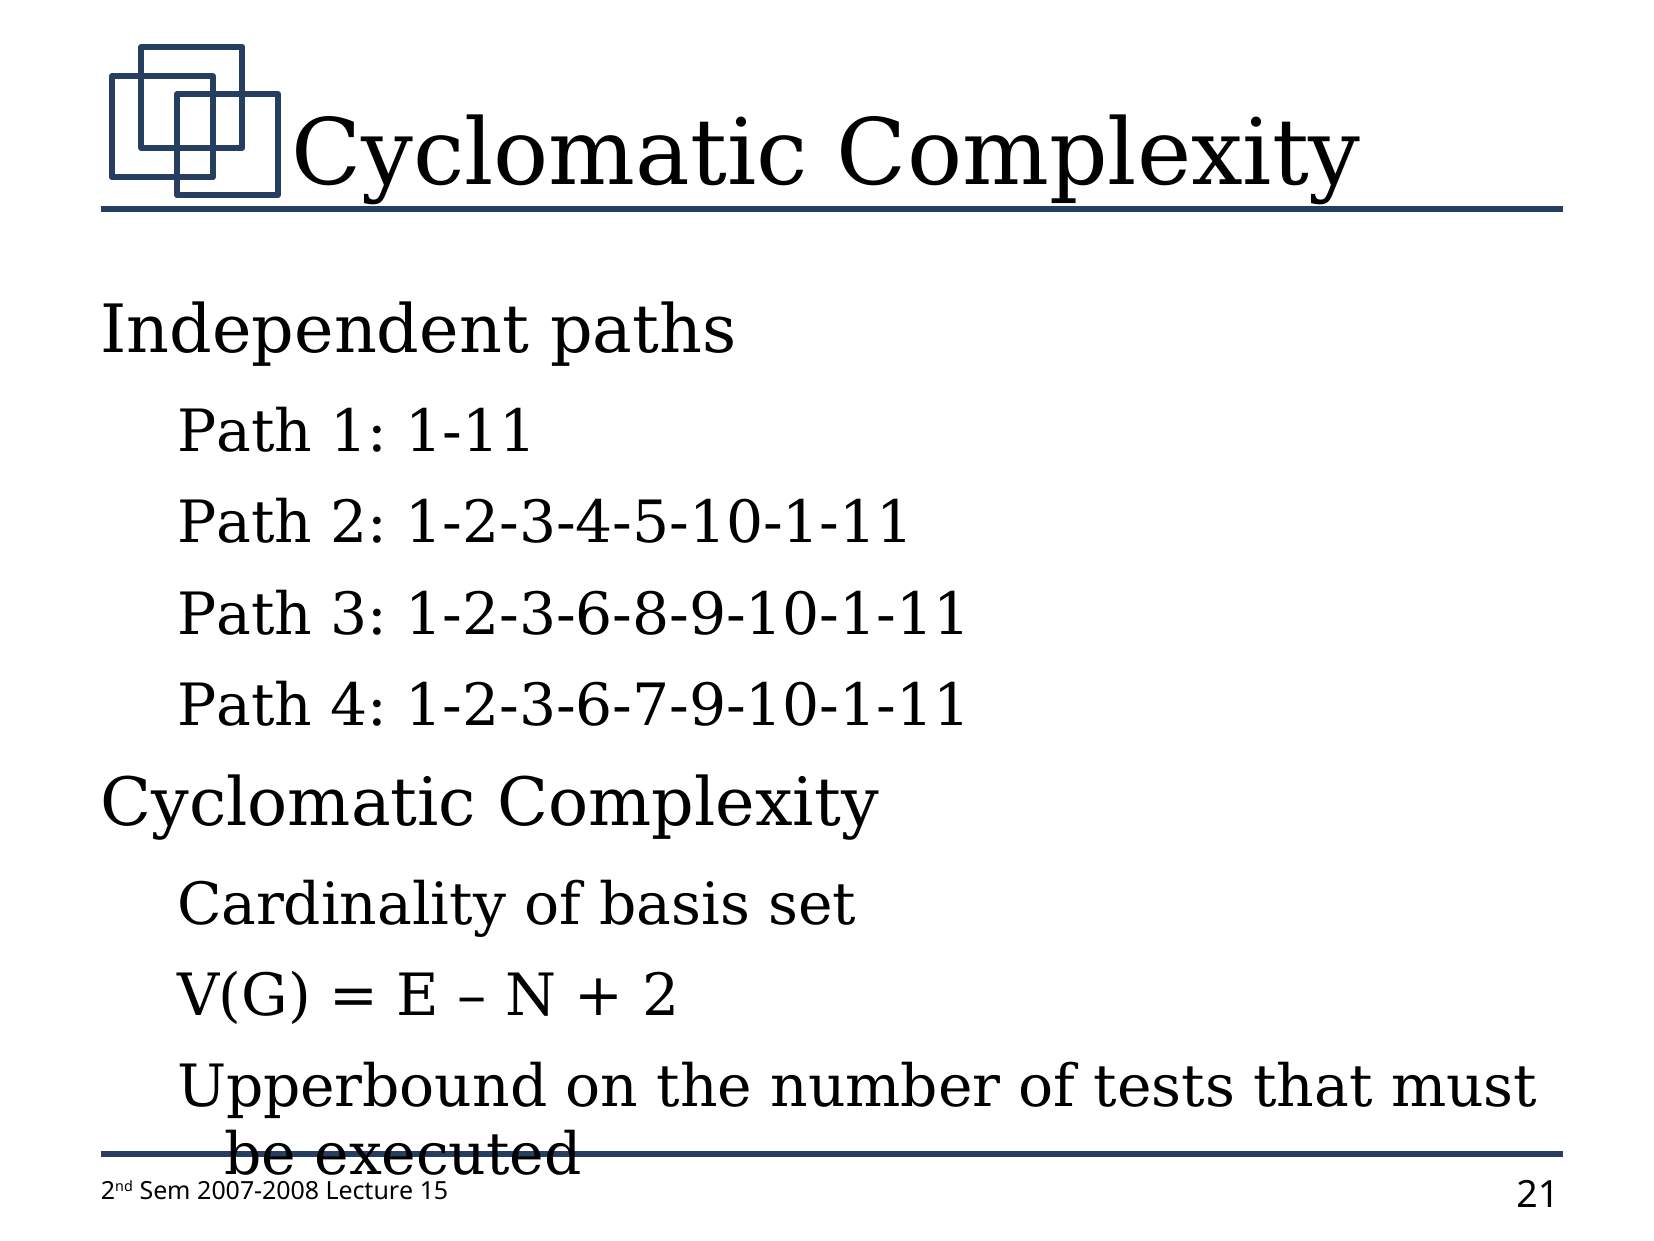

# Cyclomatic Complexity
Independent paths
Path 1: 1-11
Path 2: 1-2-3-4-5-10-1-11
Path 3: 1-2-3-6-8-9-10-1-11
Path 4: 1-2-3-6-7-9-10-1-11
Cyclomatic Complexity
Cardinality of basis set
V(G) = E – N + 2
Upperbound on the number of tests that must be executed